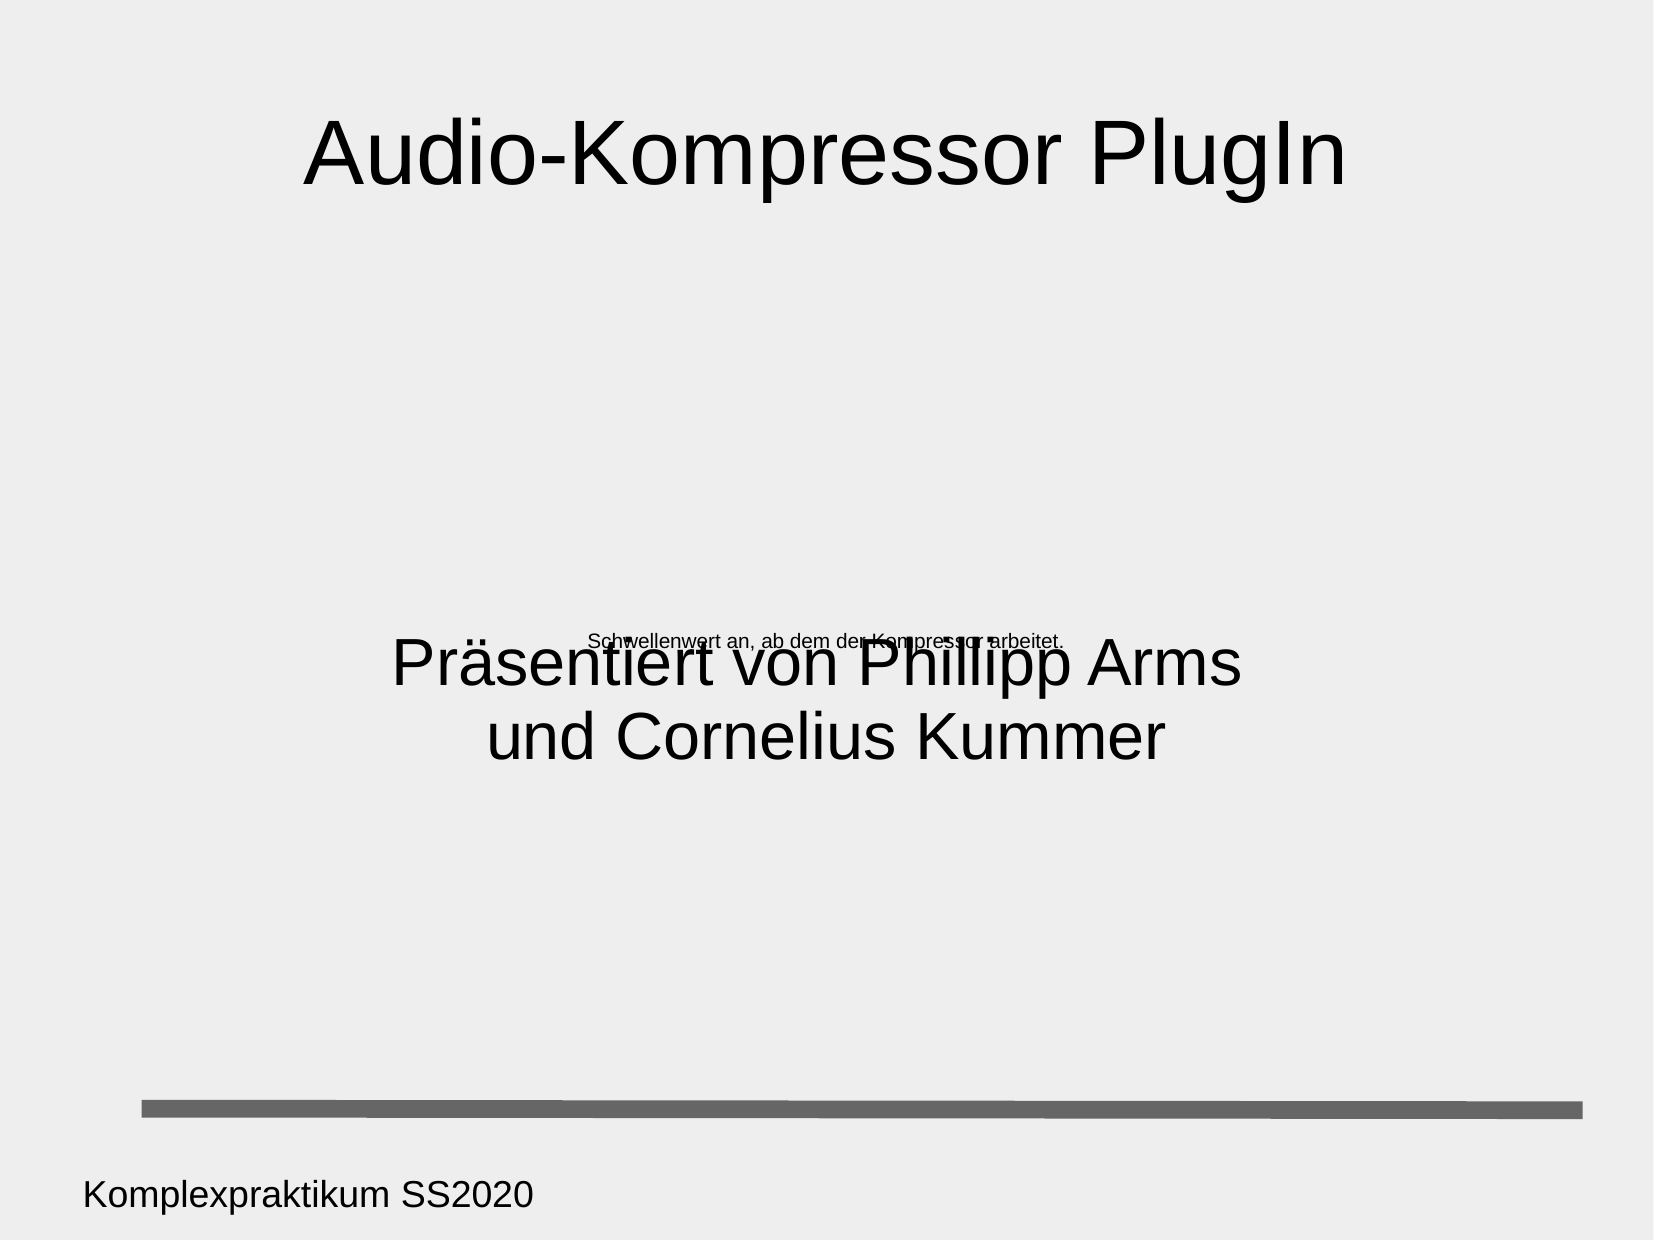

# Audio-Kompressor PlugIn
Präsentiert von Phillipp Arms
und Cornelius Kummer
Schwellenwert an, ab dem der Kompressor arbeitet.
Komplexpraktikum SS2020